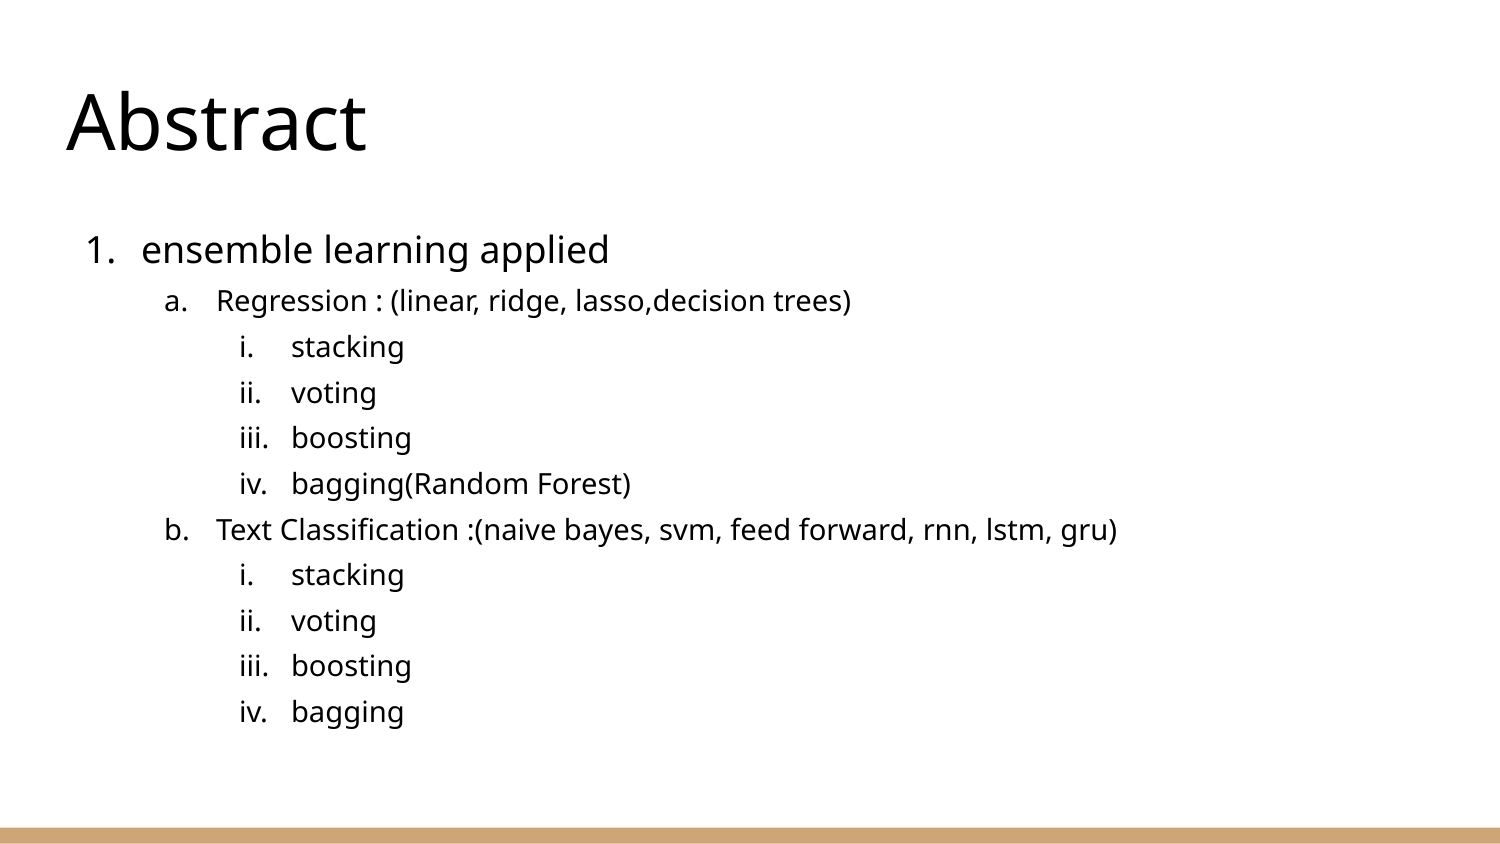

# Abstract
ensemble learning applied
Regression : (linear, ridge, lasso,decision trees)
stacking
voting
boosting
bagging(Random Forest)
Text Classification :(naive bayes, svm, feed forward, rnn, lstm, gru)
stacking
voting
boosting
bagging